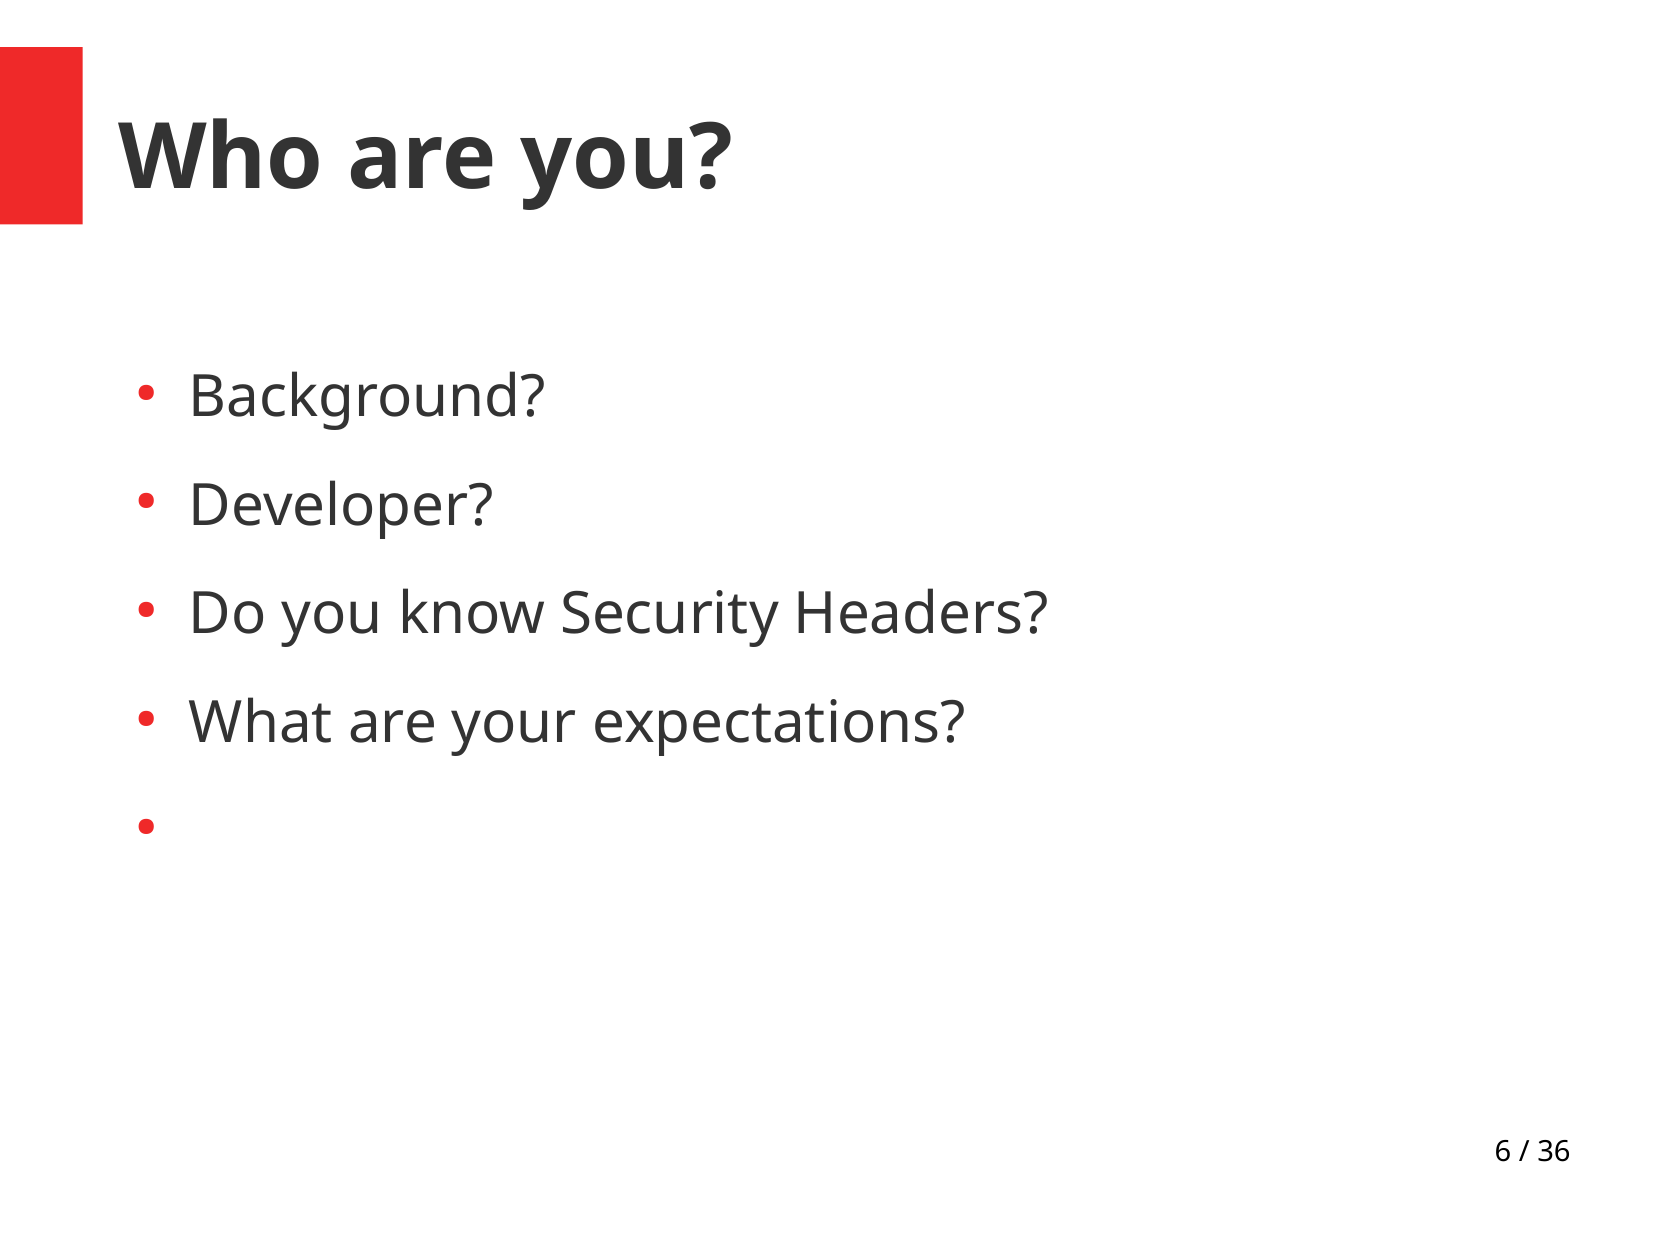

# Who are you?
Background?
Developer?
Do you know Security Headers?
What are your expectations?
6